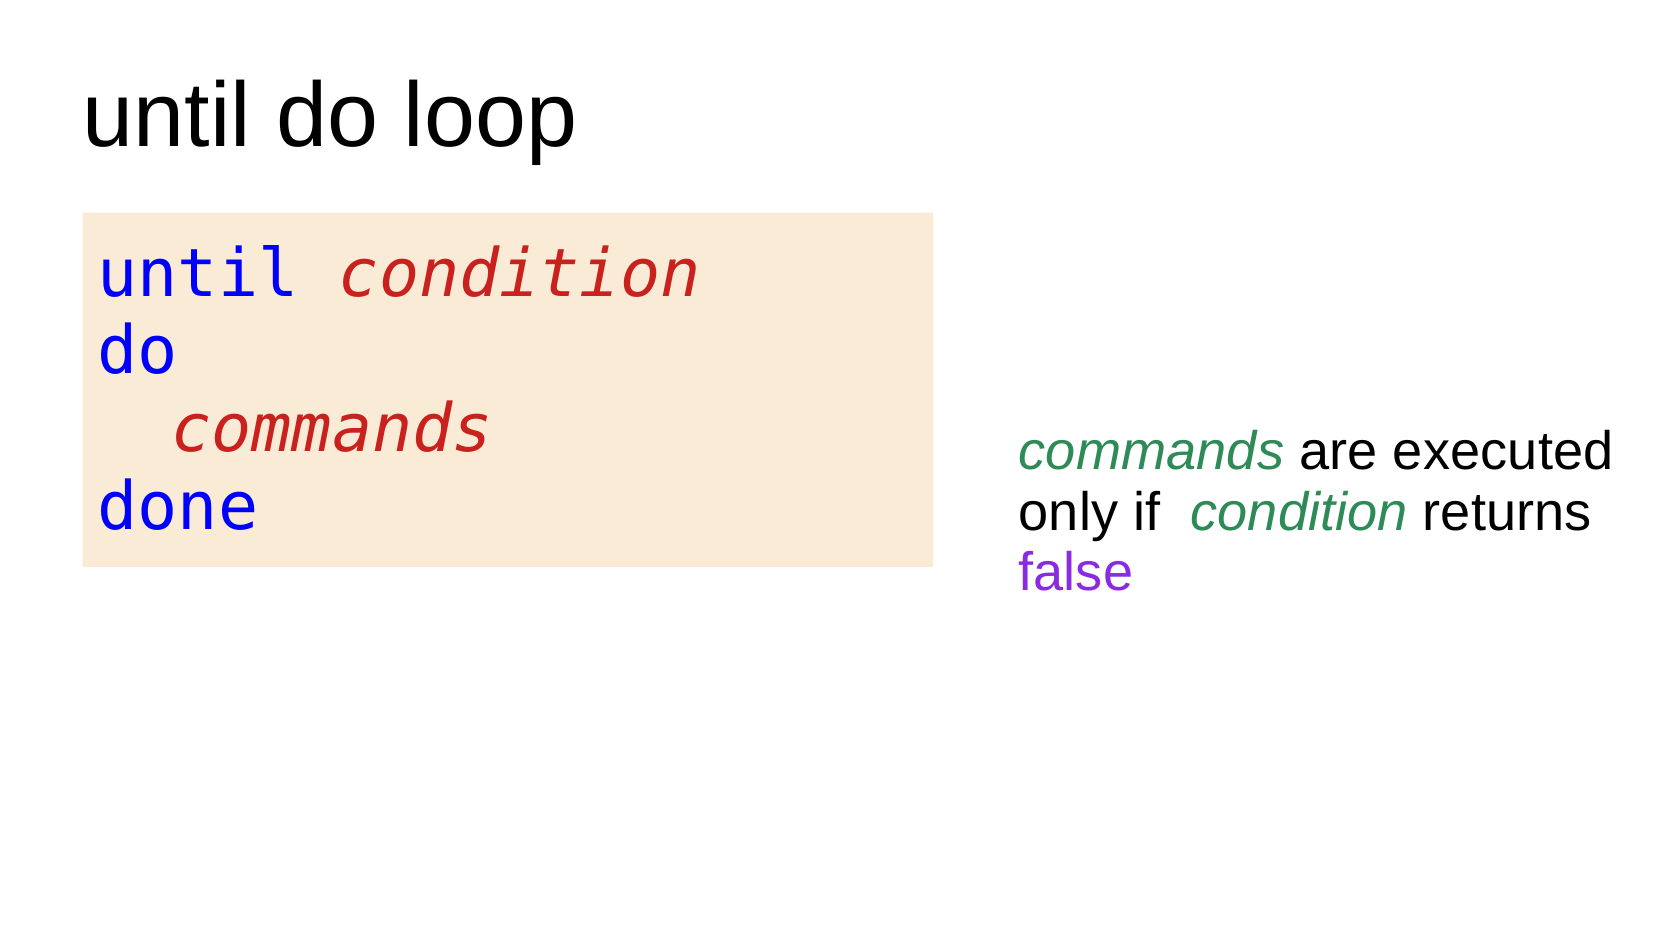

# until do loop
until condition
do
	commands
done
commands are executed only if condition returns false